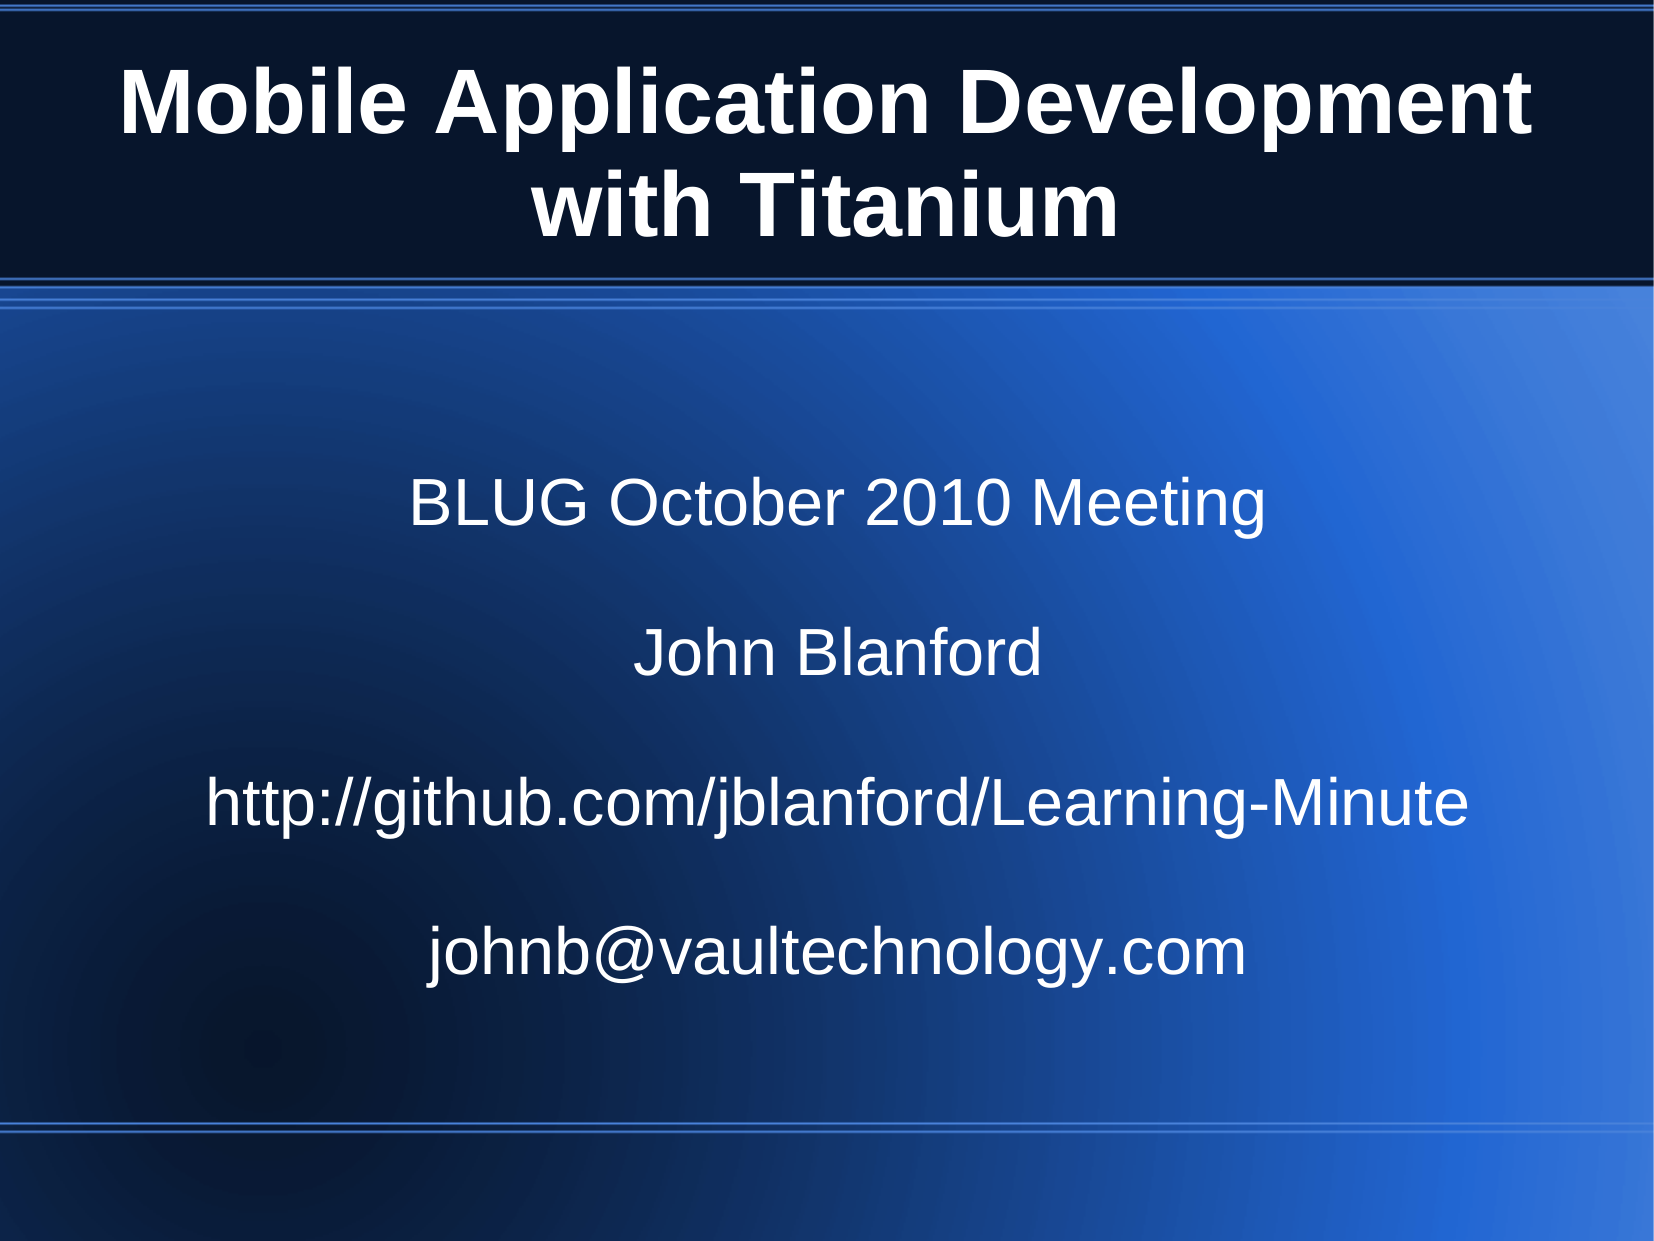

# Mobile Application Development with Titanium
BLUG October 2010 Meeting
John Blanford
http://github.com/jblanford/Learning-Minute
johnb@vaultechnology.com